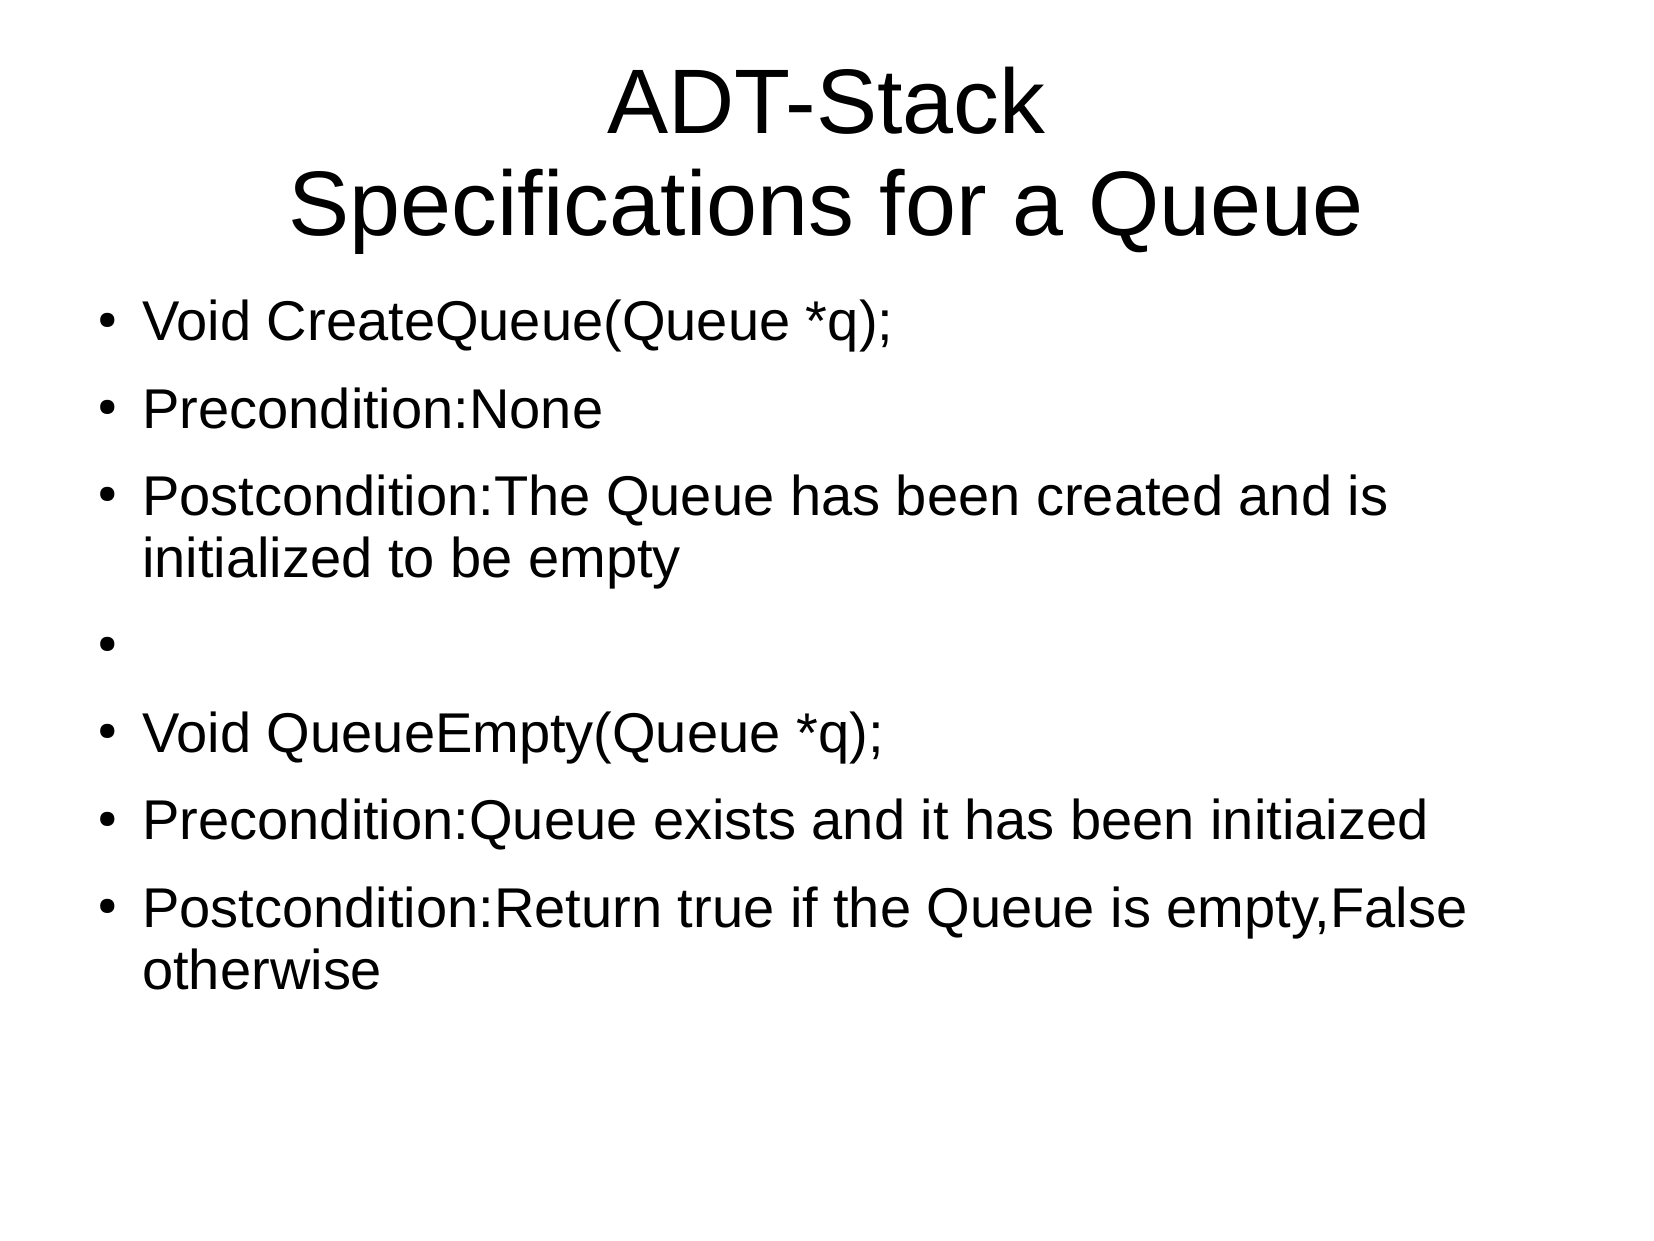

# ADT-Stack Specifications for a Queue
Void CreateQueue(Queue *q);
Precondition:None
Postcondition:The Queue has been created and is initialized to be empty
Void QueueEmpty(Queue *q);
Precondition:Queue exists and it has been initiaized
Postcondition:Return true if the Queue is empty,False otherwise